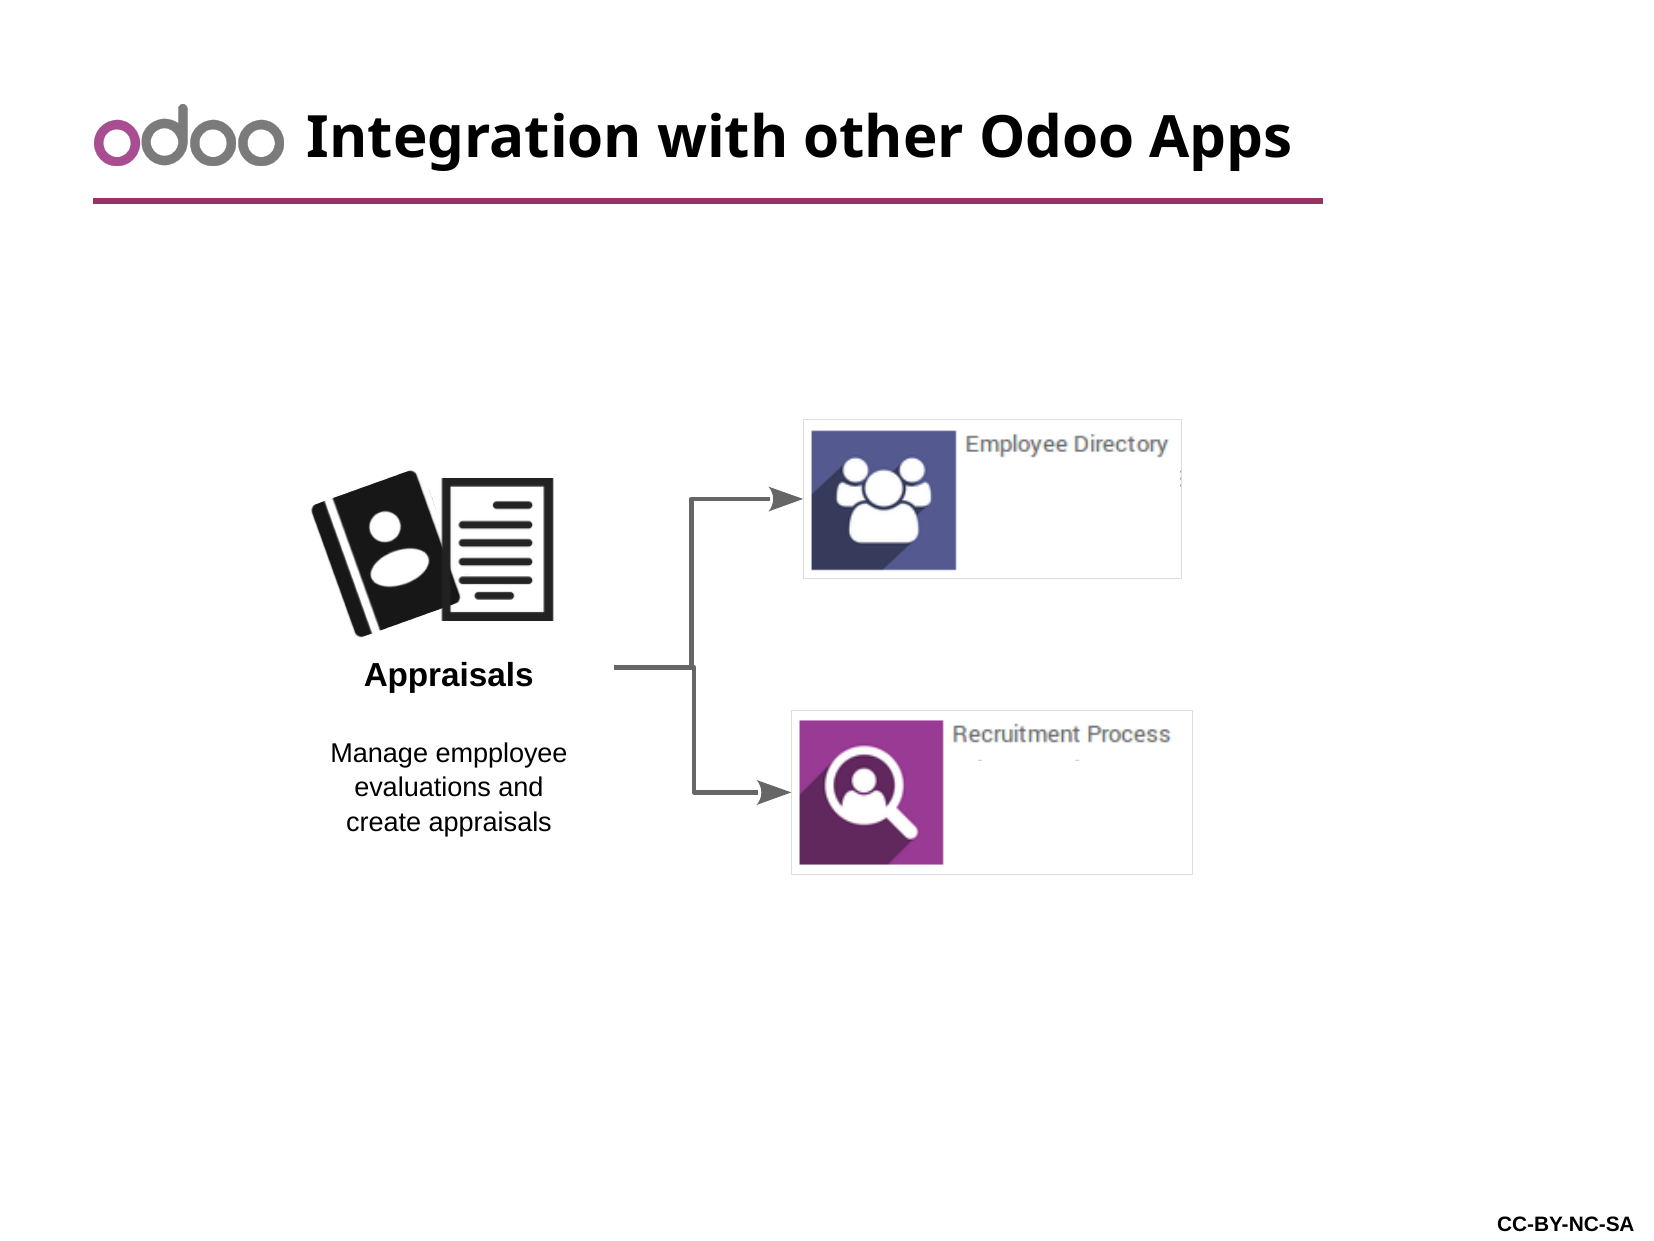

# Integration with other Odoo Apps
Appraisals
Manage empployee evaluations and create appraisals
CC-BY-NC-SA